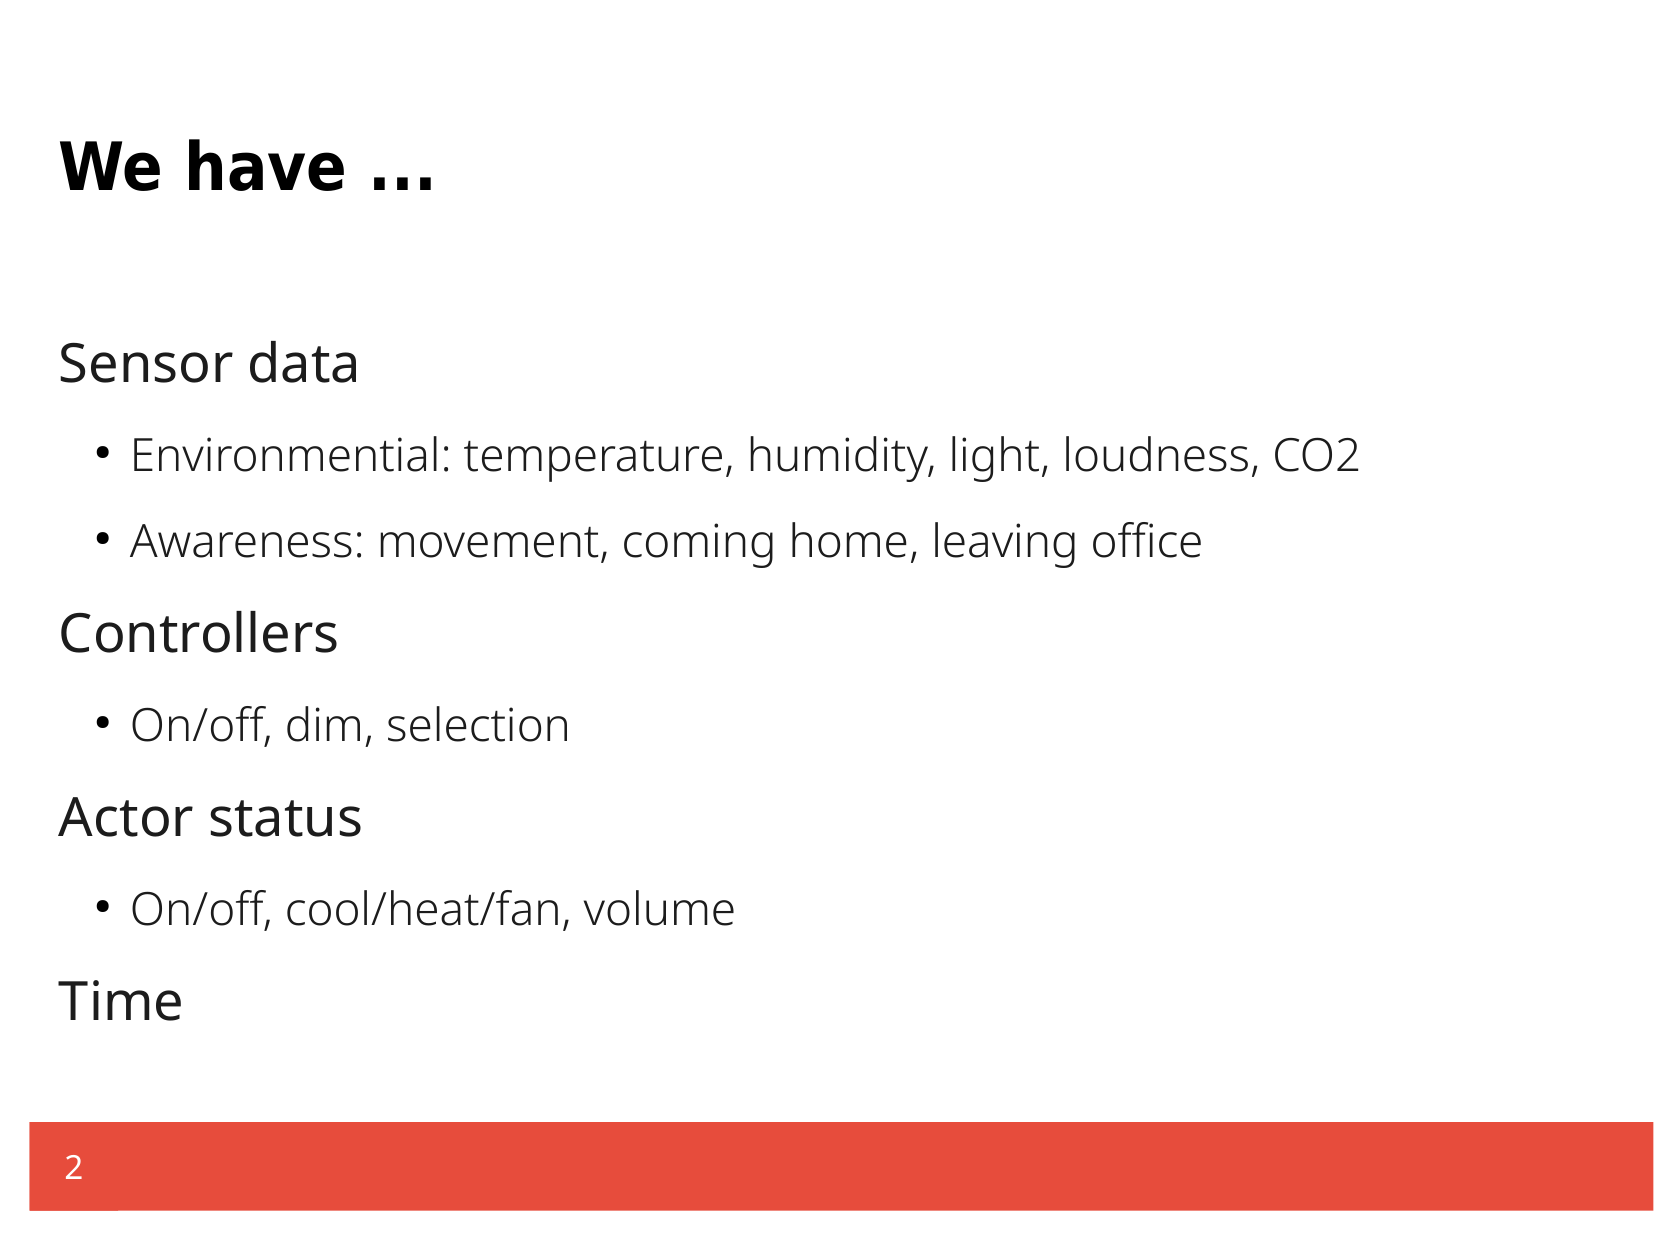

# We have ...
Sensor data
Environmential: temperature, humidity, light, loudness, CO2
Awareness: movement, coming home, leaving office
Controllers
On/off, dim, selection
Actor status
On/off, cool/heat/fan, volume
Time
2